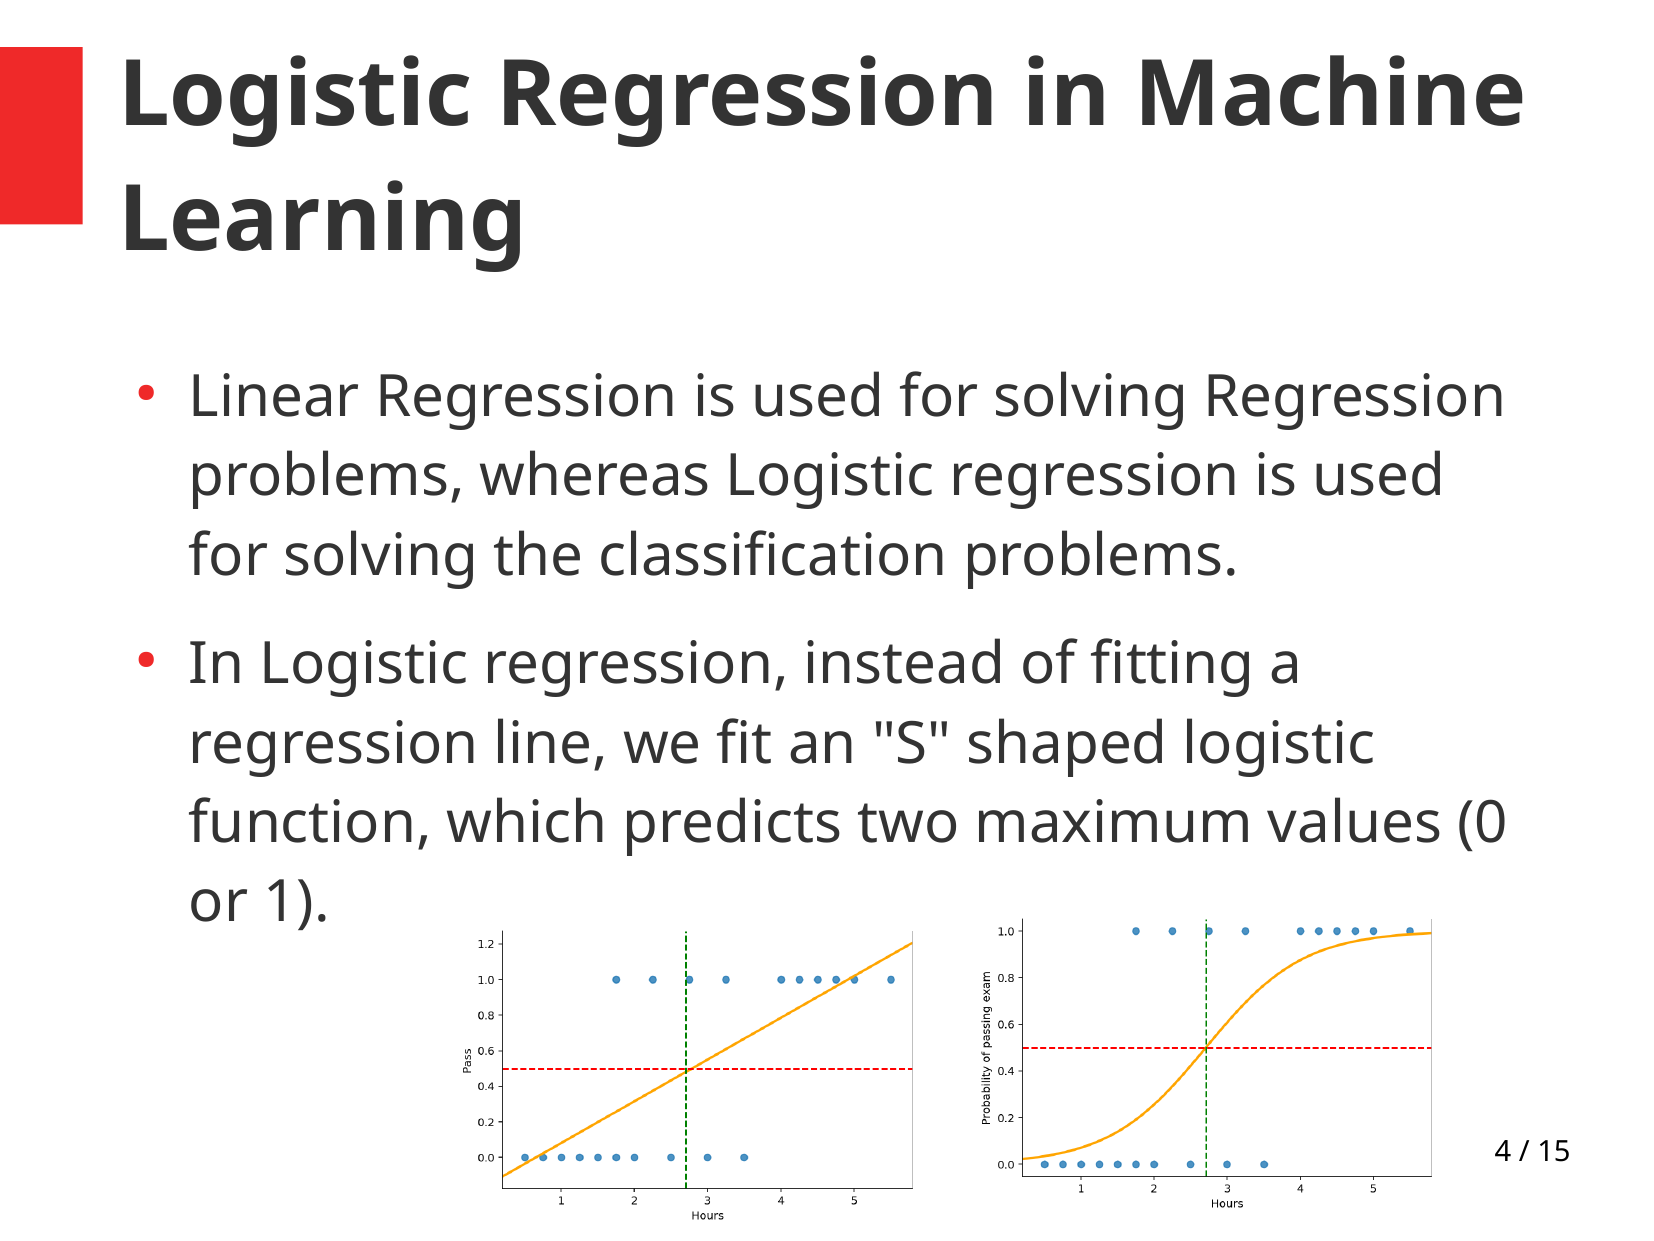

# Logistic Regression in Machine Learning
Linear Regression is used for solving Regression problems, whereas Logistic regression is used for solving the classification problems.
In Logistic regression, instead of fitting a regression line, we fit an "S" shaped logistic function, which predicts two maximum values (0 or 1).
4